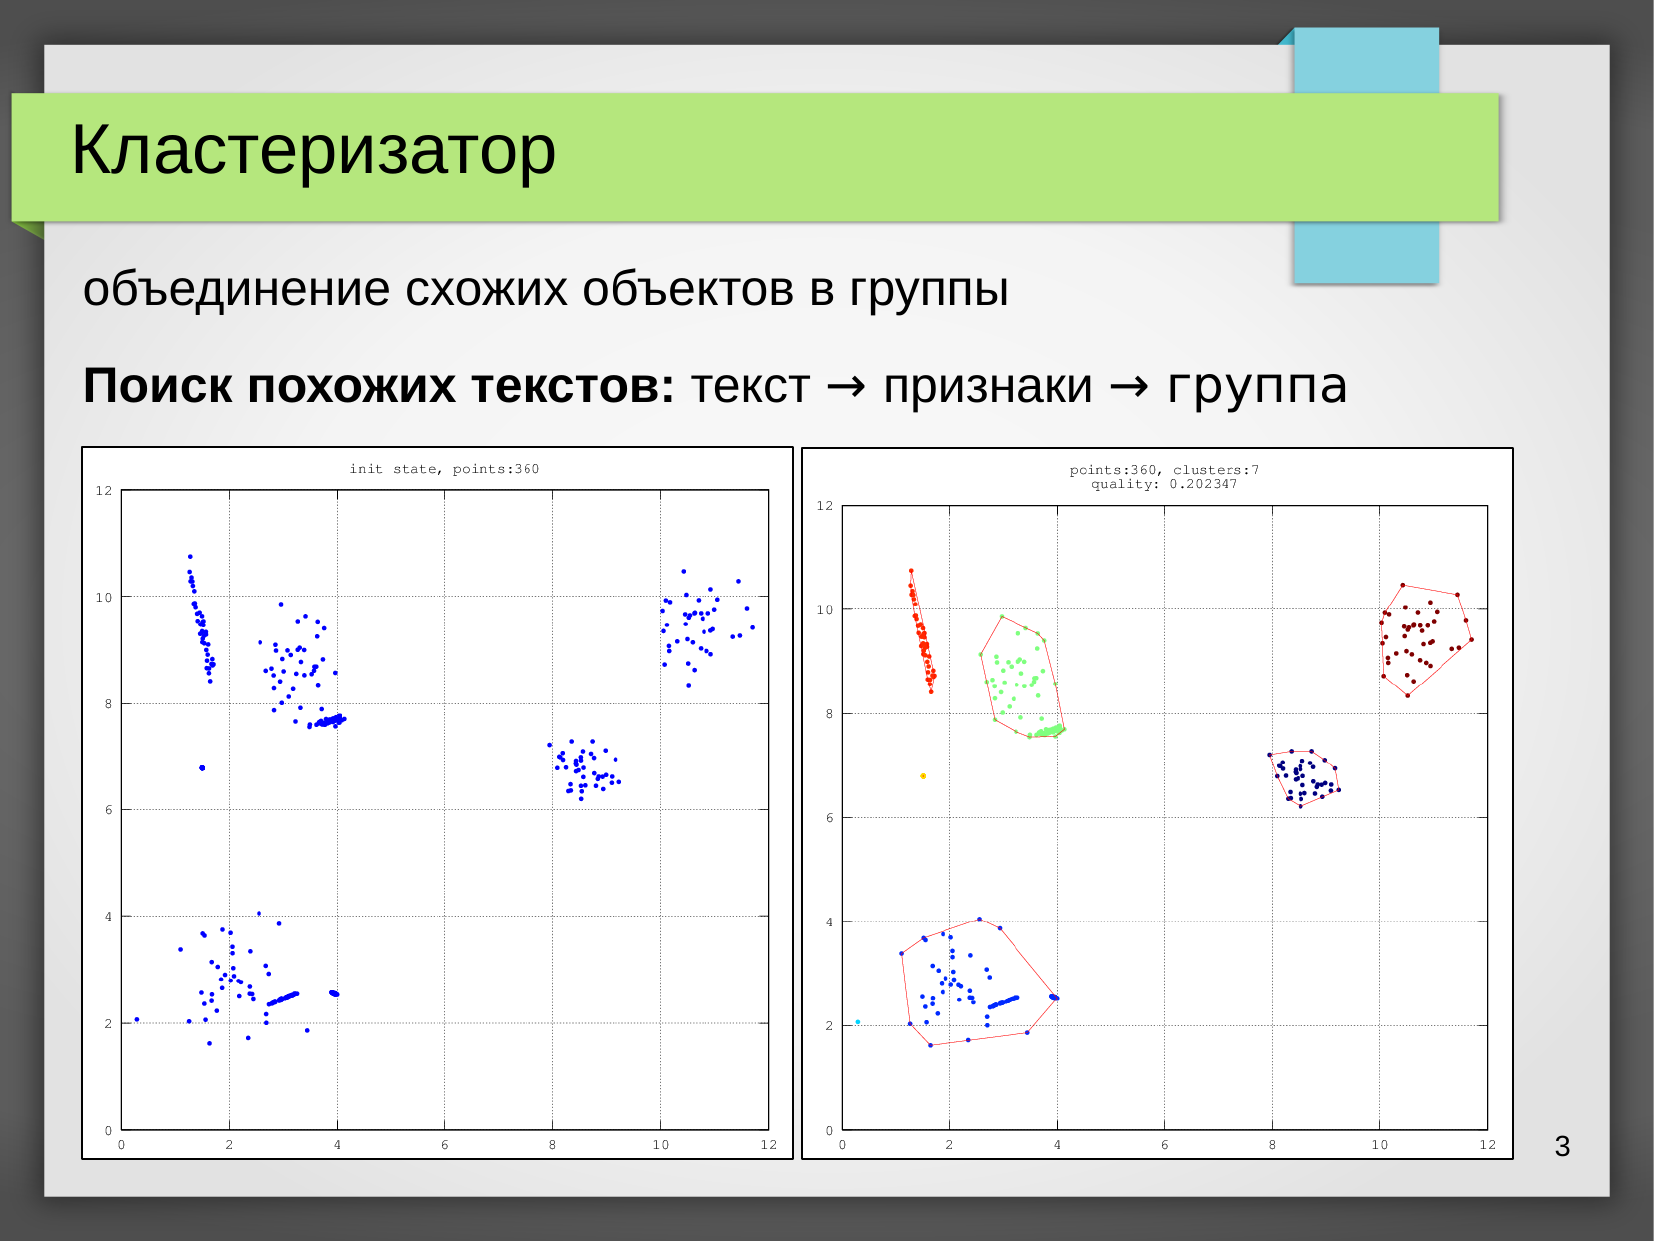

# Кластеризатор
объединение схожих объектов в группы
Поиск похожих текстов: текст → признаки → группа
3